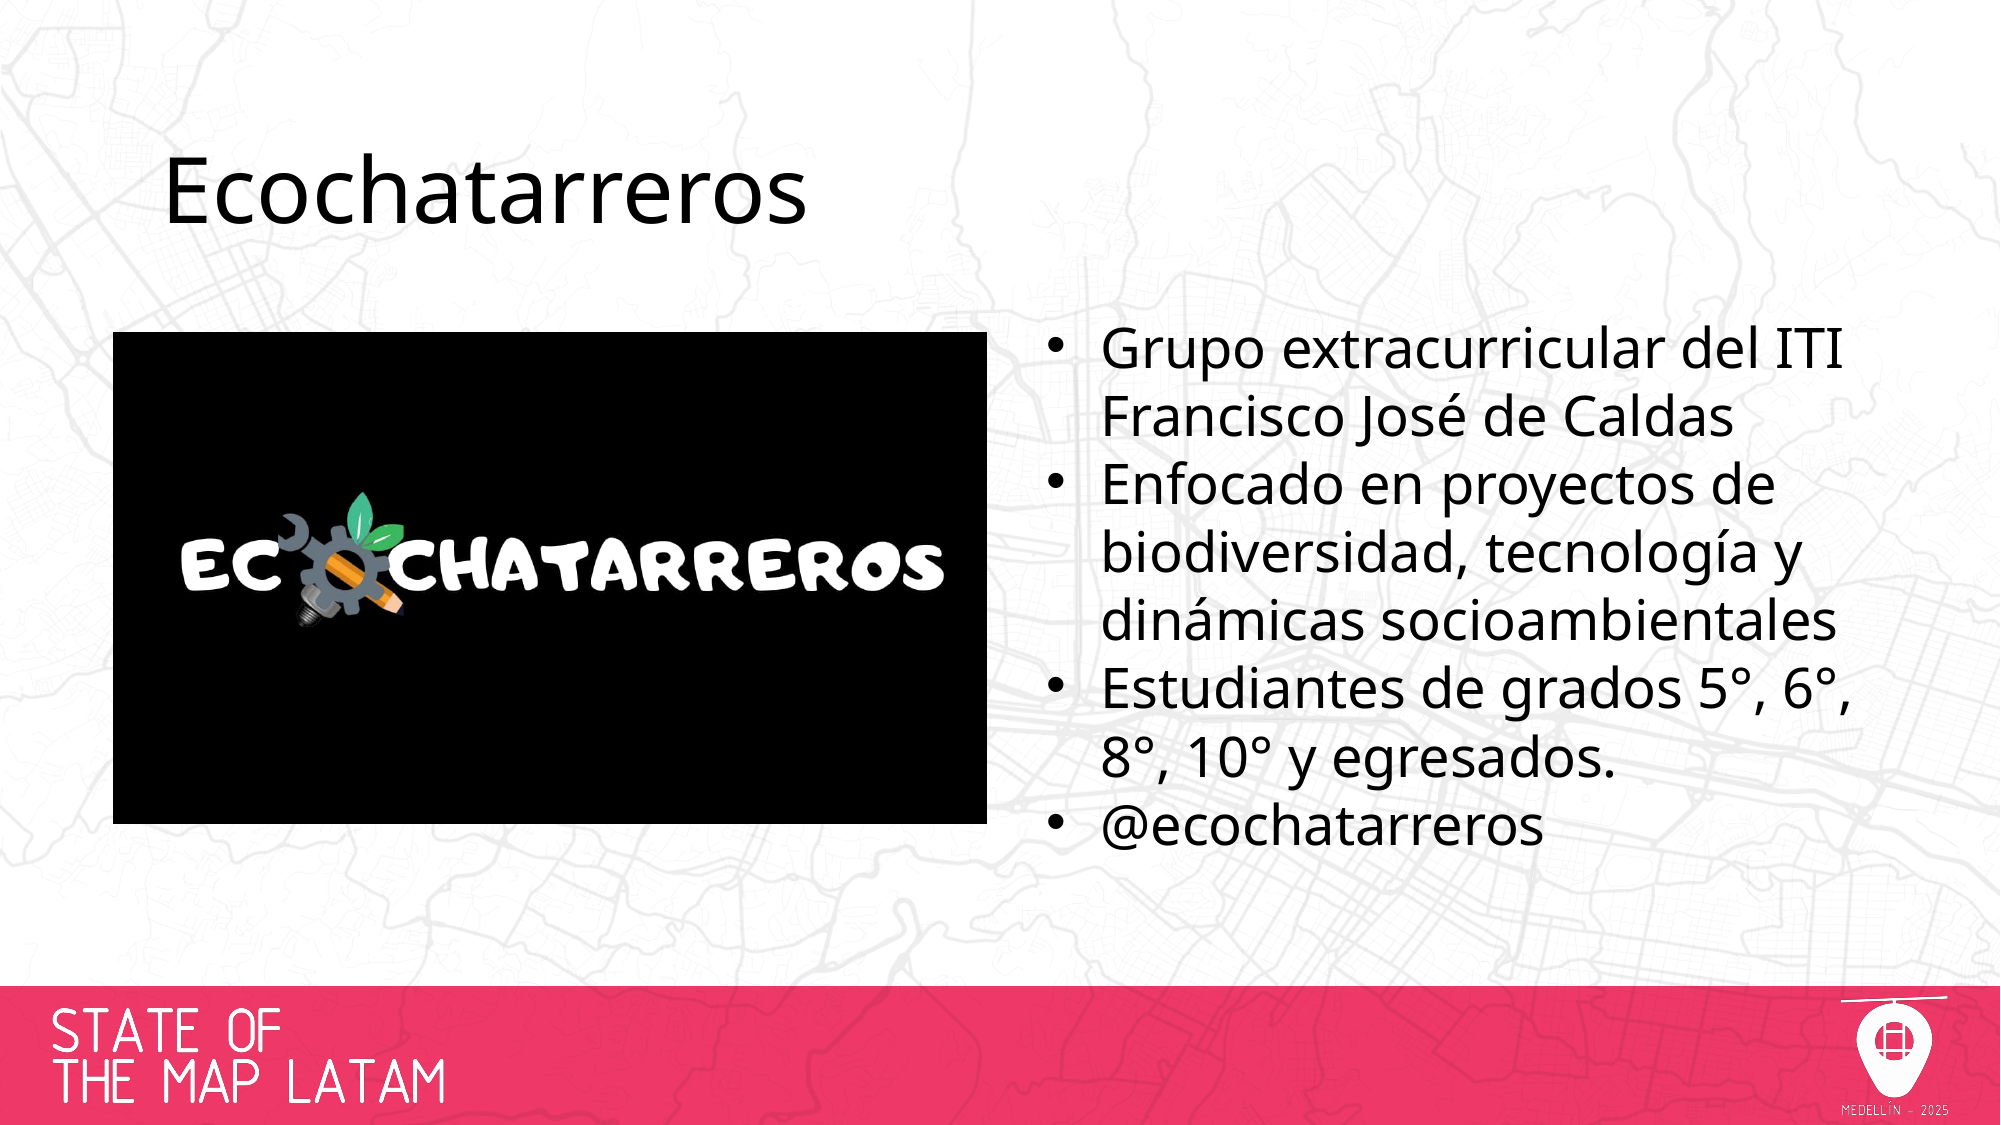

# Ecochatarreros
Grupo extracurricular del ITI Francisco José de Caldas
Enfocado en proyectos de biodiversidad, tecnología y dinámicas socioambientales
Estudiantes de grados 5°, 6°, 8°, 10° y egresados.
@ecochatarreros